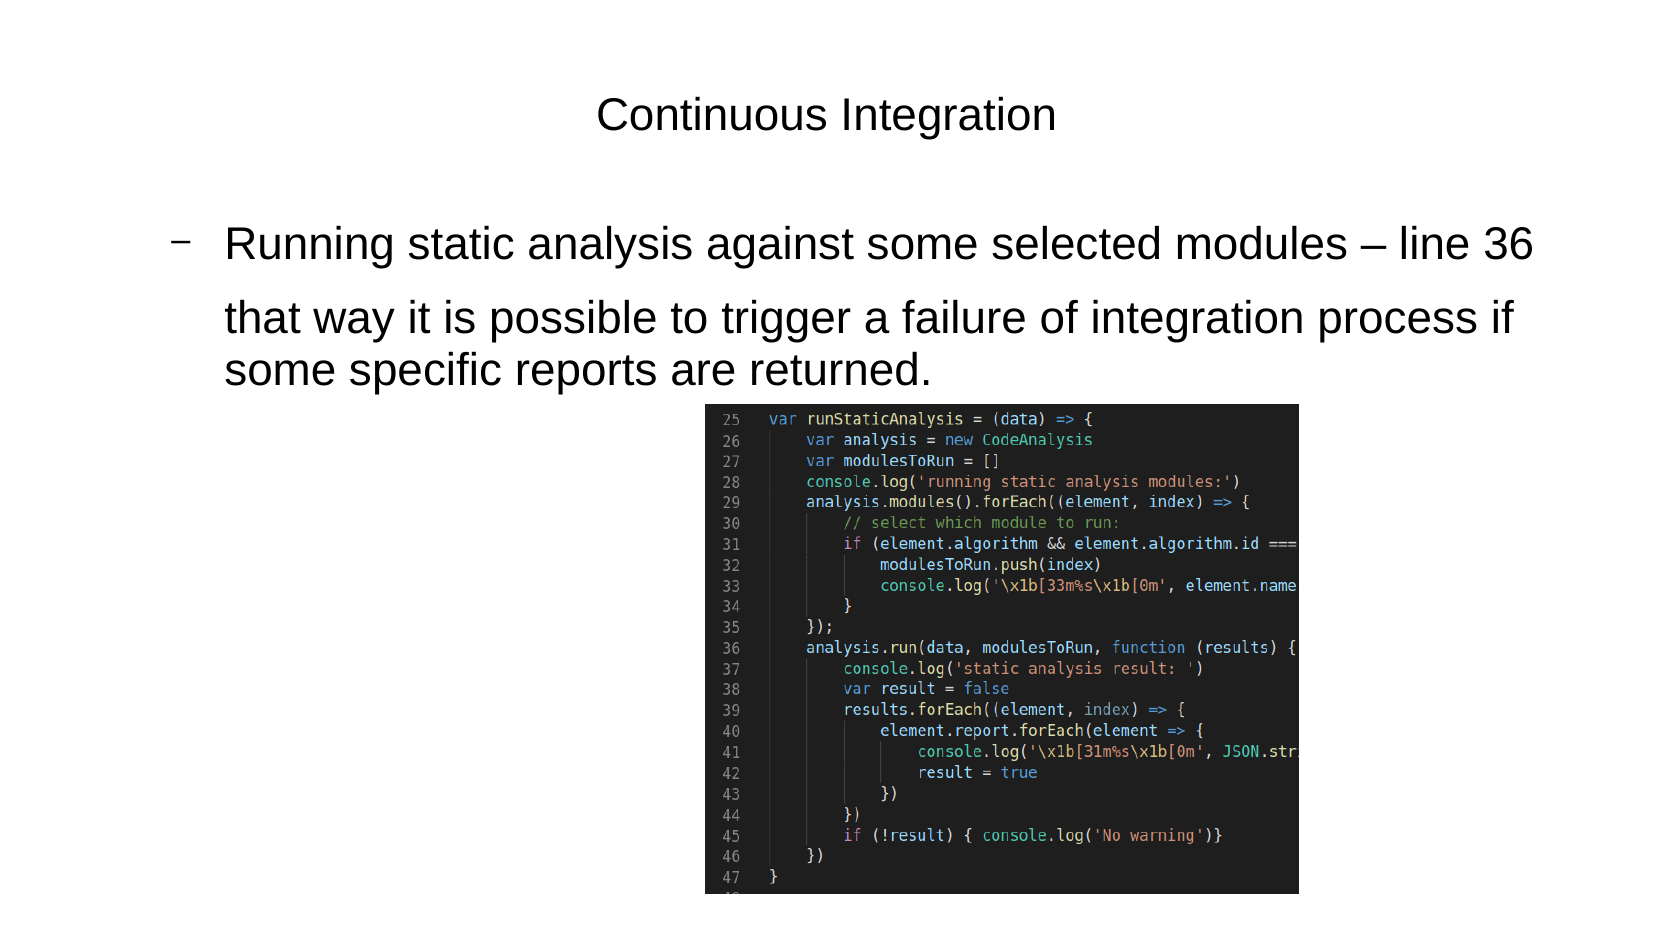

Continuous Integration
# Running static analysis against some selected modules – line 36
that way it is possible to trigger a failure of integration process if some specific reports are returned.